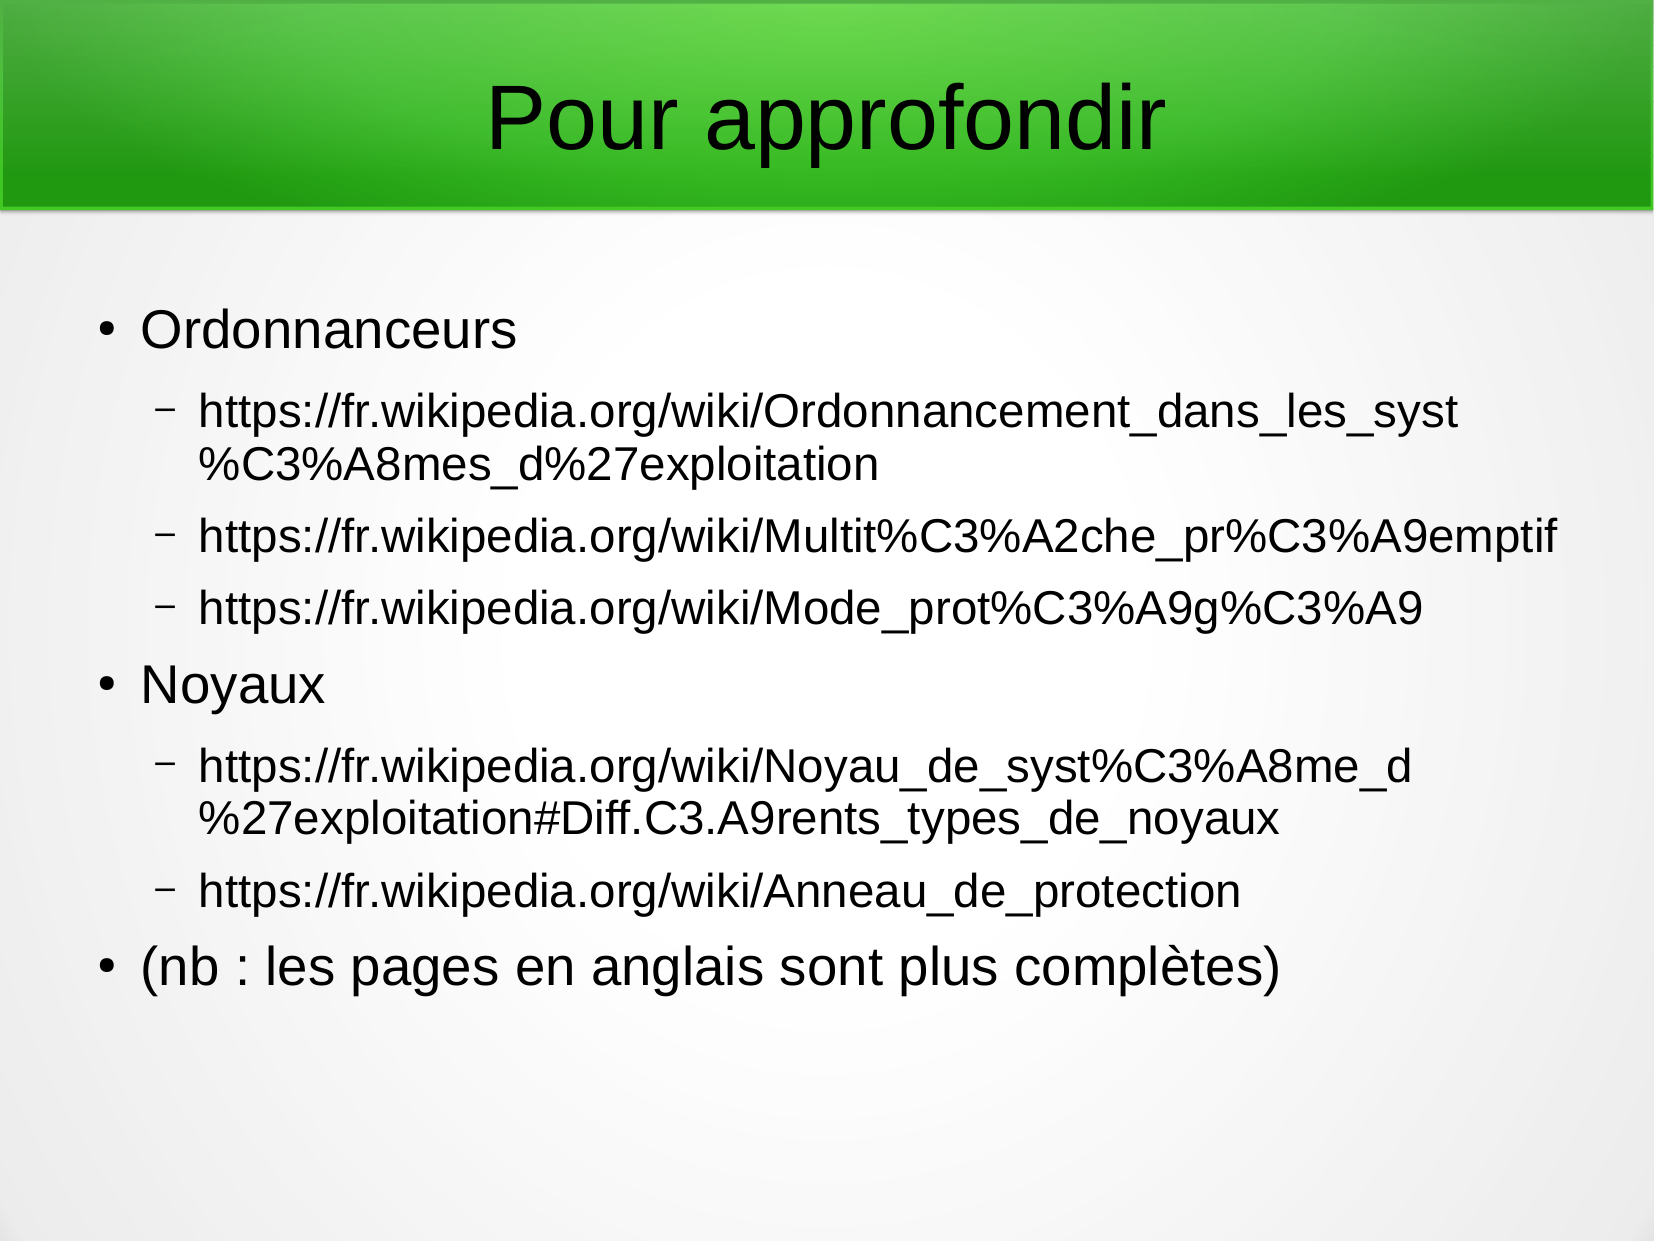

# Pour approfondir
Ordonnanceurs
https://fr.wikipedia.org/wiki/Ordonnancement_dans_les_syst%C3%A8mes_d%27exploitation
https://fr.wikipedia.org/wiki/Multit%C3%A2che_pr%C3%A9emptif
https://fr.wikipedia.org/wiki/Mode_prot%C3%A9g%C3%A9
Noyaux
https://fr.wikipedia.org/wiki/Noyau_de_syst%C3%A8me_d%27exploitation#Diff.C3.A9rents_types_de_noyaux
https://fr.wikipedia.org/wiki/Anneau_de_protection
(nb : les pages en anglais sont plus complètes)